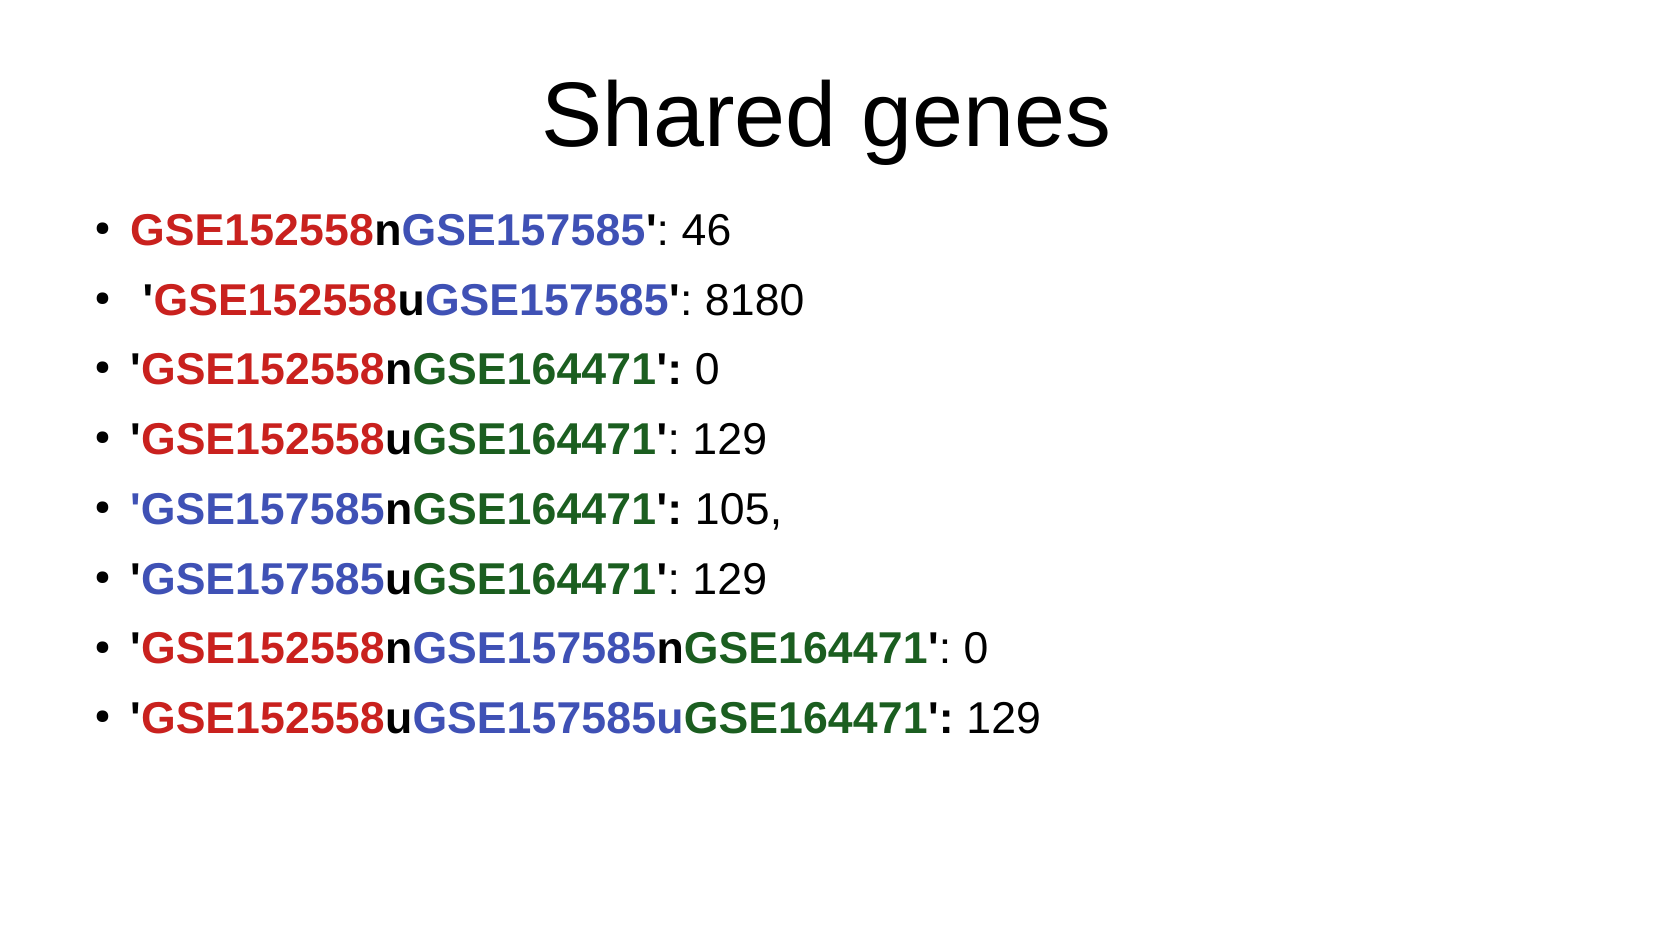

# Shared genes
GSE152558nGSE157585': 46
 'GSE152558uGSE157585': 8180
'GSE152558nGSE164471': 0
'GSE152558uGSE164471': 129
'GSE157585nGSE164471': 105,
'GSE157585uGSE164471': 129
'GSE152558nGSE157585nGSE164471': 0
'GSE152558uGSE157585uGSE164471': 129